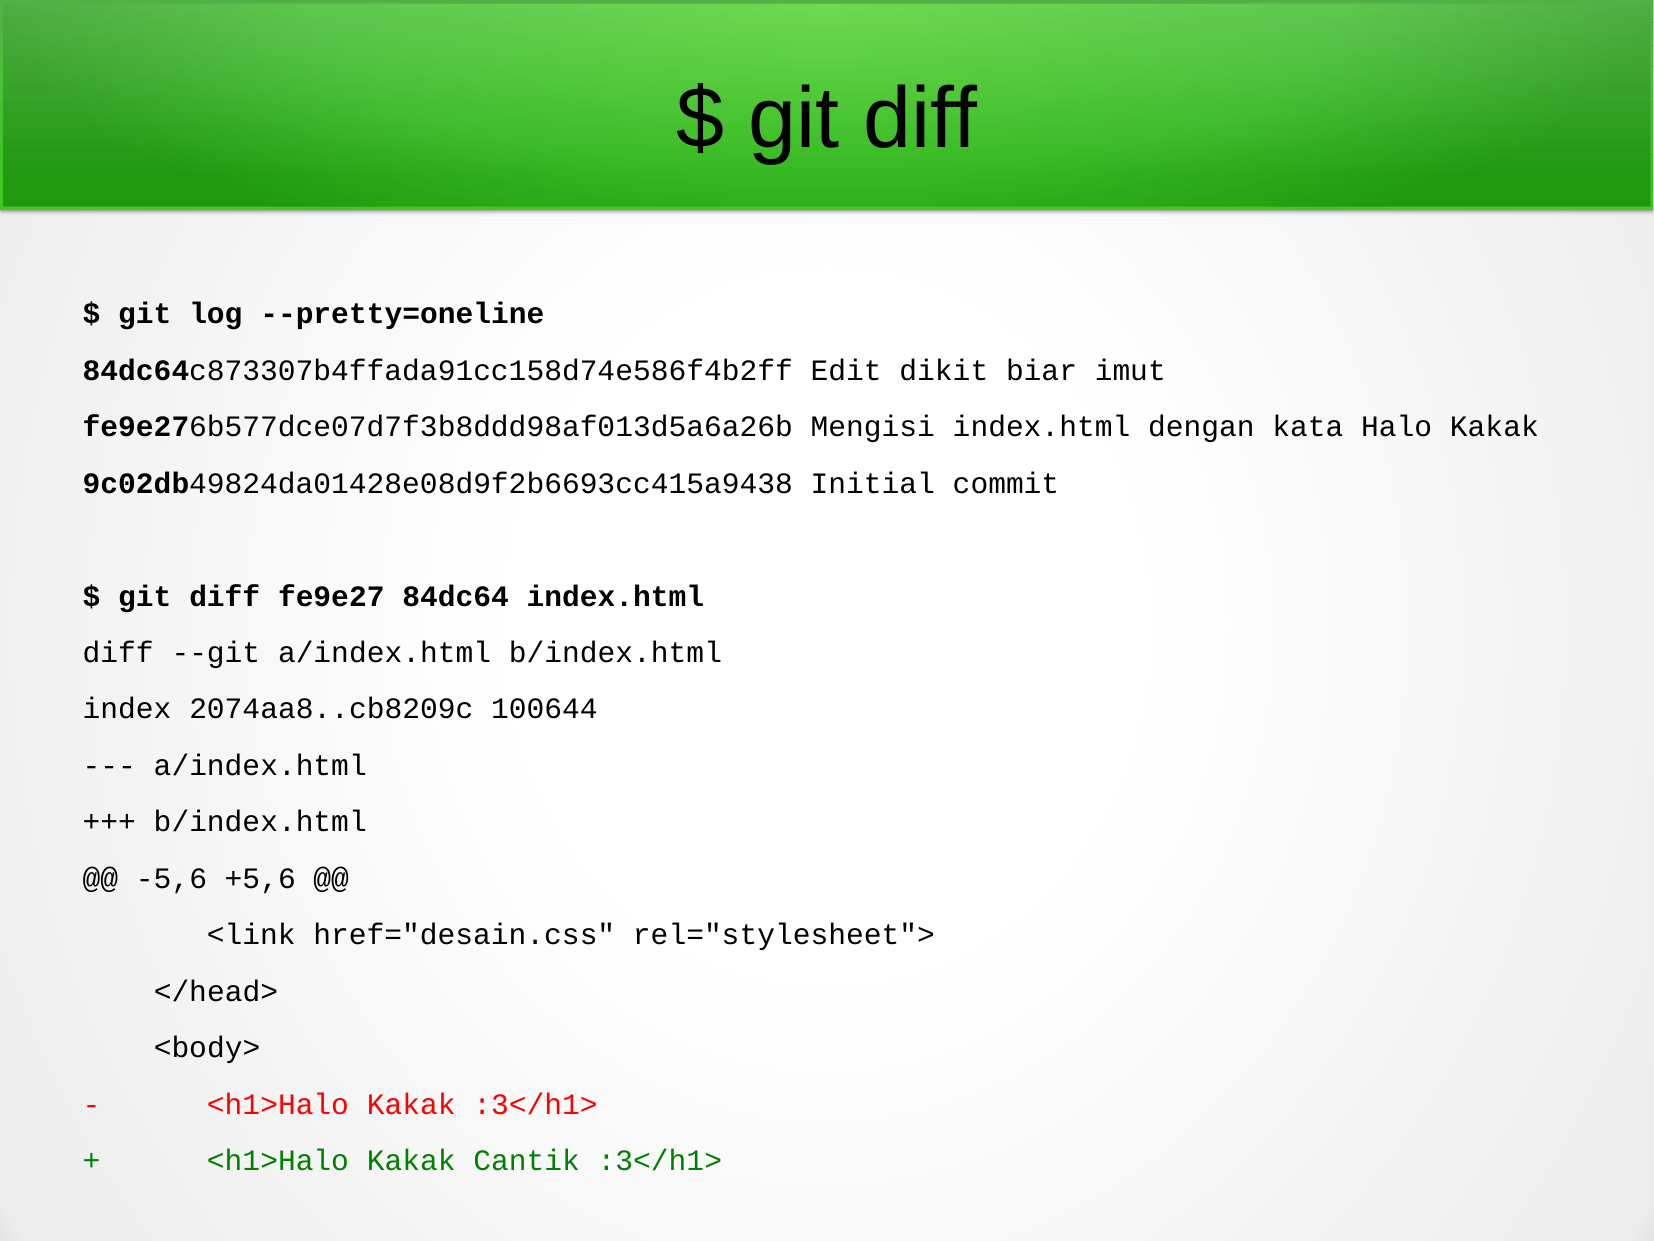

# $ git diff
$ git log --pretty=oneline
84dc64c873307b4ffada91cc158d74e586f4b2ff Edit dikit biar imut
fe9e276b577dce07d7f3b8ddd98af013d5a6a26b Mengisi index.html dengan kata Halo Kakak
9c02db49824da01428e08d9f2b6693cc415a9438 Initial commit
$ git diff fe9e27 84dc64 index.html
diff --git a/index.html b/index.html
index 2074aa8..cb8209c 100644
--- a/index.html
+++ b/index.html
@@ -5,6 +5,6 @@
 <link href="desain.css" rel="stylesheet">
 </head>
 <body>
- <h1>Halo Kakak :3</h1>
+ <h1>Halo Kakak Cantik :3</h1>